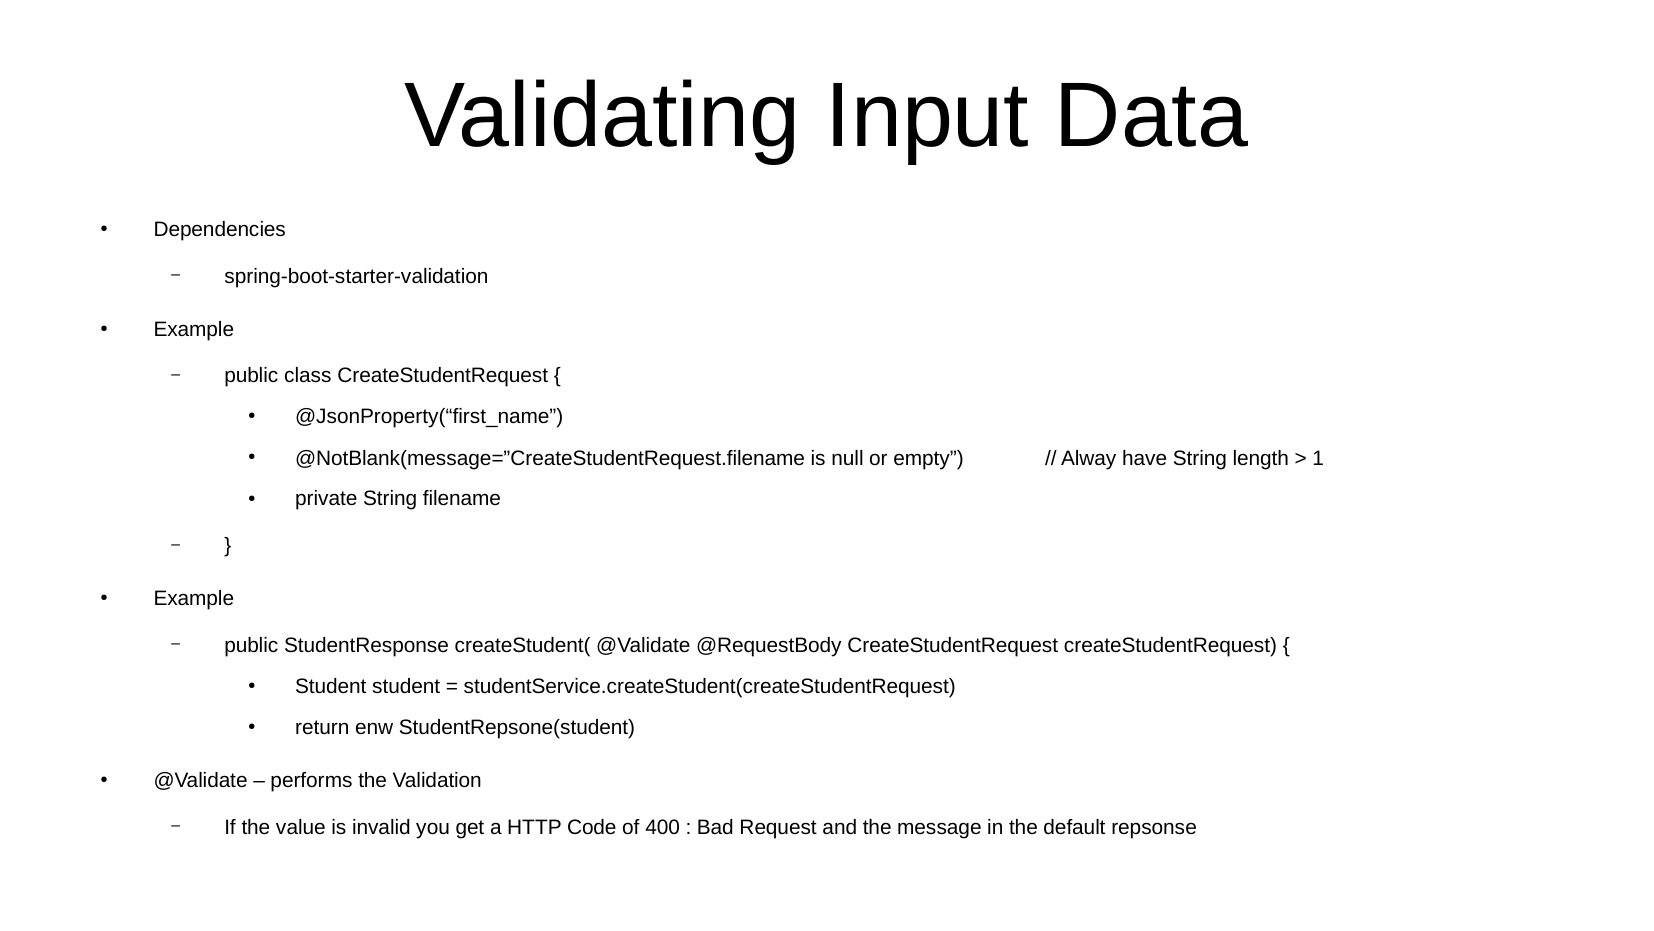

# Validating Input Data
Dependencies
spring-boot-starter-validation
Example
public class CreateStudentRequest {
@JsonProperty(“first_name”)
@NotBlank(message=”CreateStudentRequest.filename is null or empty”)		// Alway have String length > 1
private String filename
}
Example
public StudentResponse createStudent( @Validate @RequestBody CreateStudentRequest createStudentRequest) {
Student student = studentService.createStudent(createStudentRequest)
return enw StudentRepsone(student)
@Validate – performs the Validation
If the value is invalid you get a HTTP Code of 400 : Bad Request and the message in the default repsonse